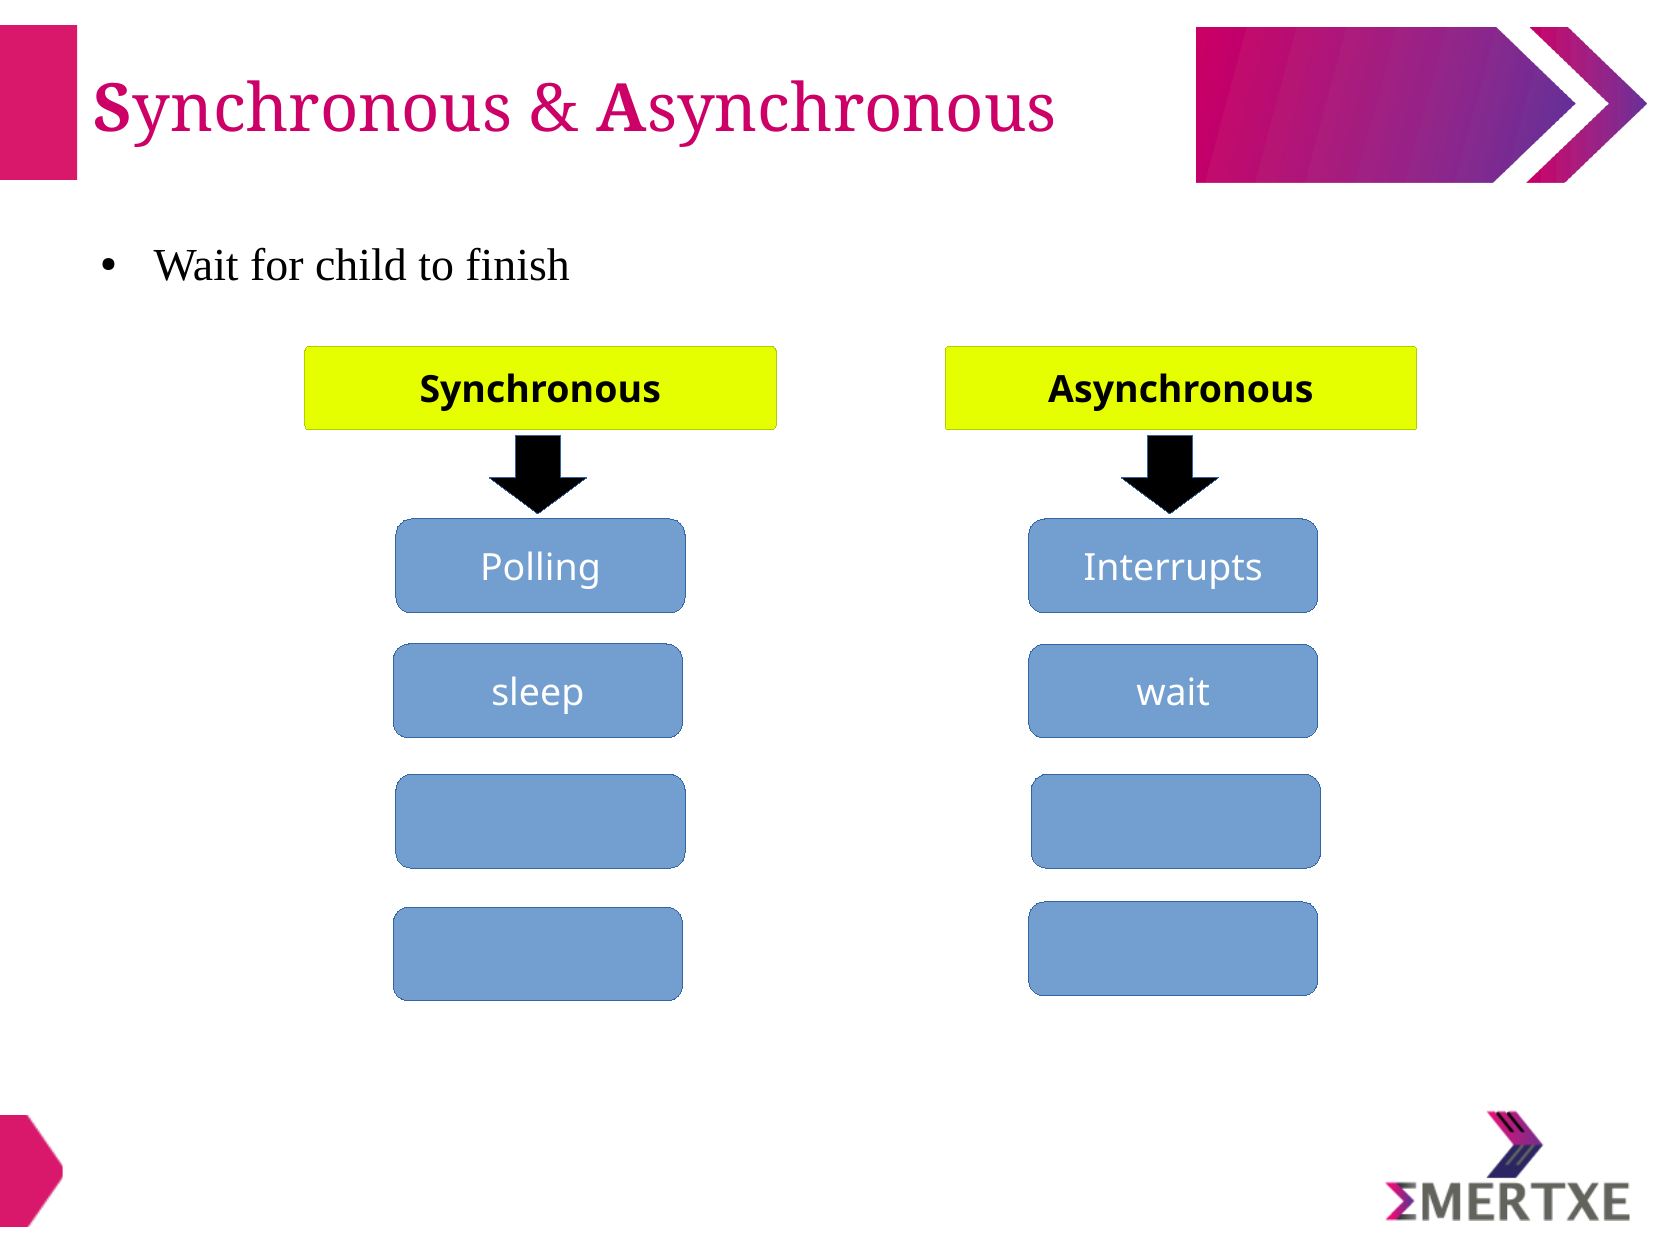

# Synchronous & Asynchronous
Wait for child to finish
Synchronous
Asynchronous
Polling
Interrupts
sleep
wait